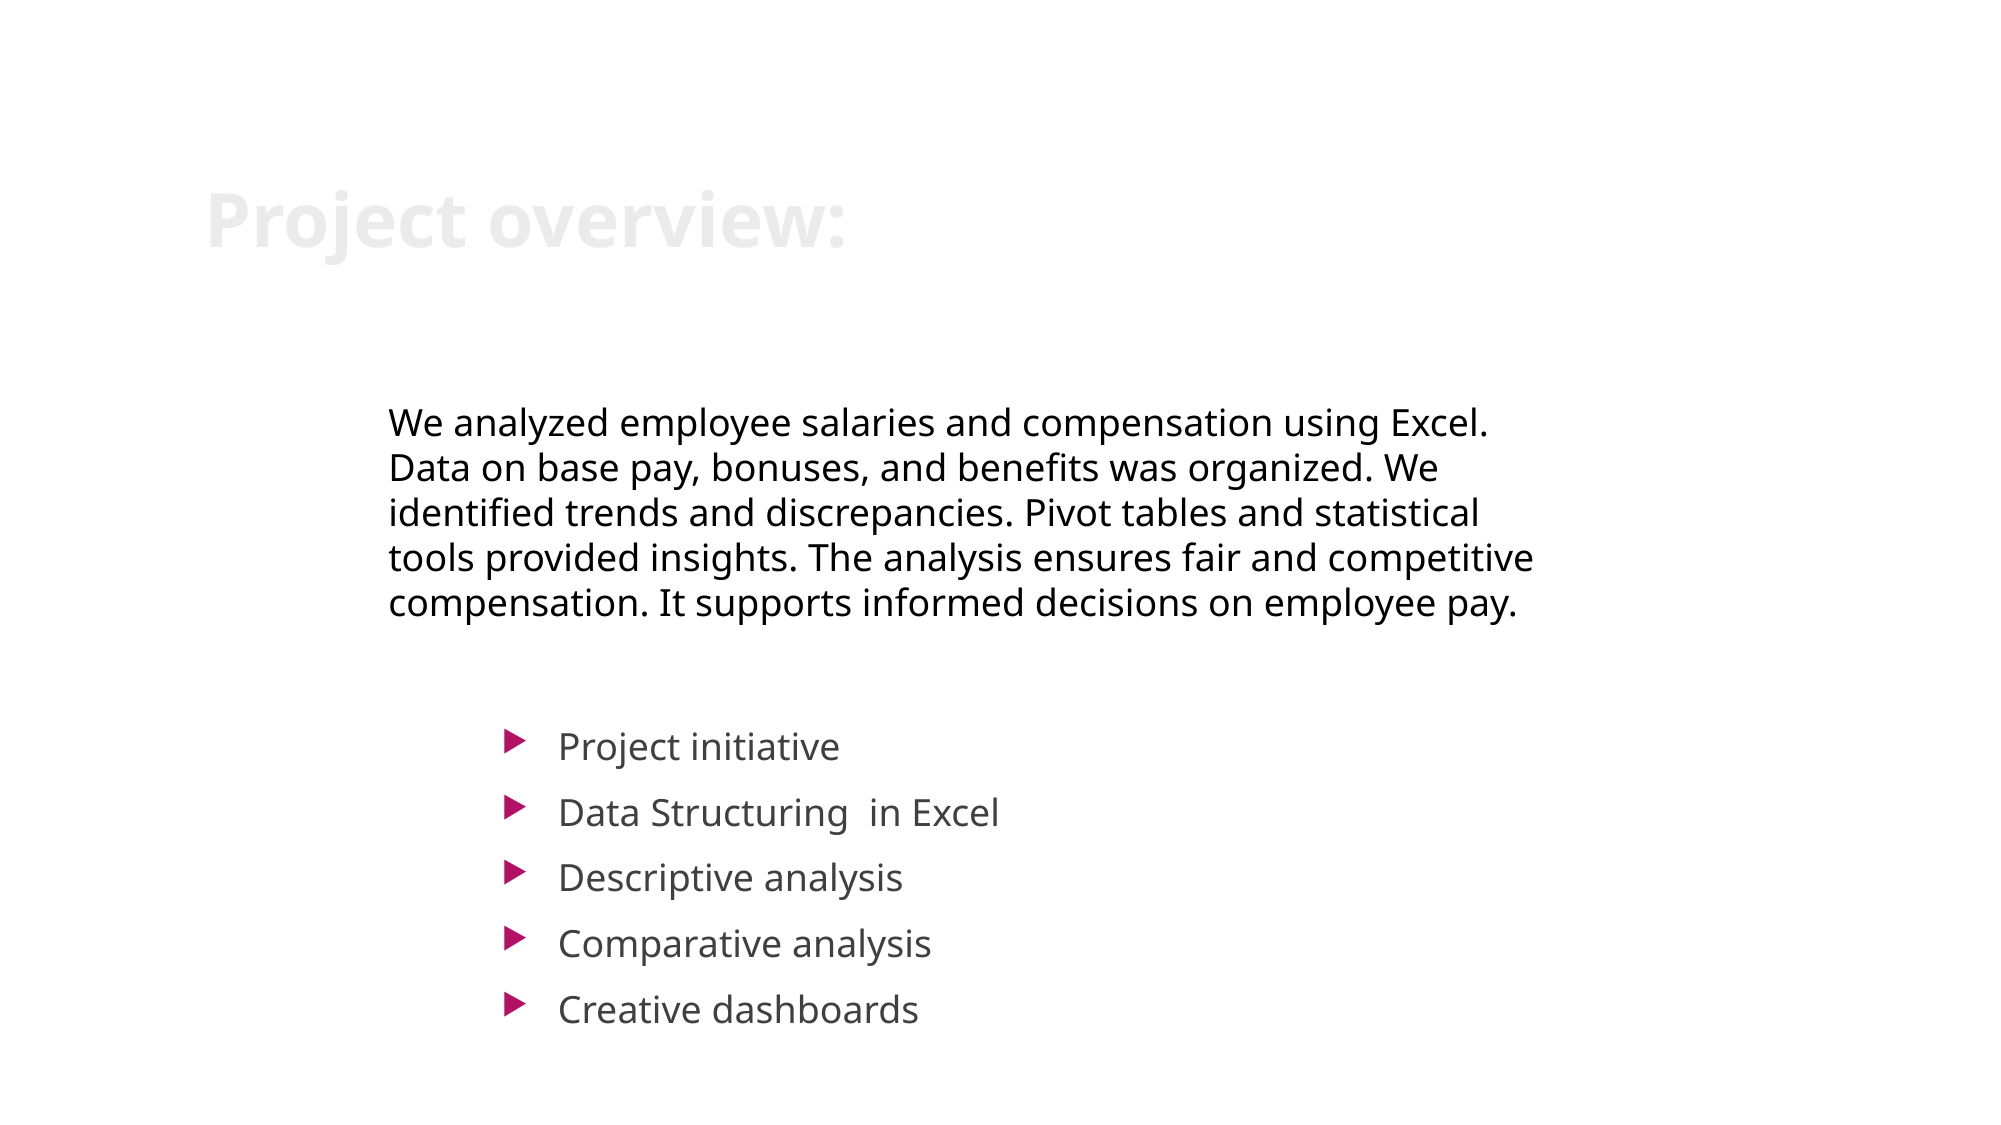

In this project, we used Excel data modeling to analyze employee salary and compensation. By organizing and examining data on salaries, bonuses, and benefits, we identified trends and discrepancies. Utilizing pivot tables and statistical tools, we provided insights into compensation structures, ensuring fairness and competitiveness within the organization. The analysis supports informed decisions on employee pay and resource allocation.
# Project overview:
We analyzed employee salaries and compensation using Excel. Data on base pay, bonuses, and benefits was organized. We identified trends and discrepancies. Pivot tables and statistical tools provided insights. The analysis ensures fair and competitive compensation. It supports informed decisions on employee pay.
Project initiative
Data Structuring in Excel
Descriptive analysis
Comparative analysis
Creative dashboards